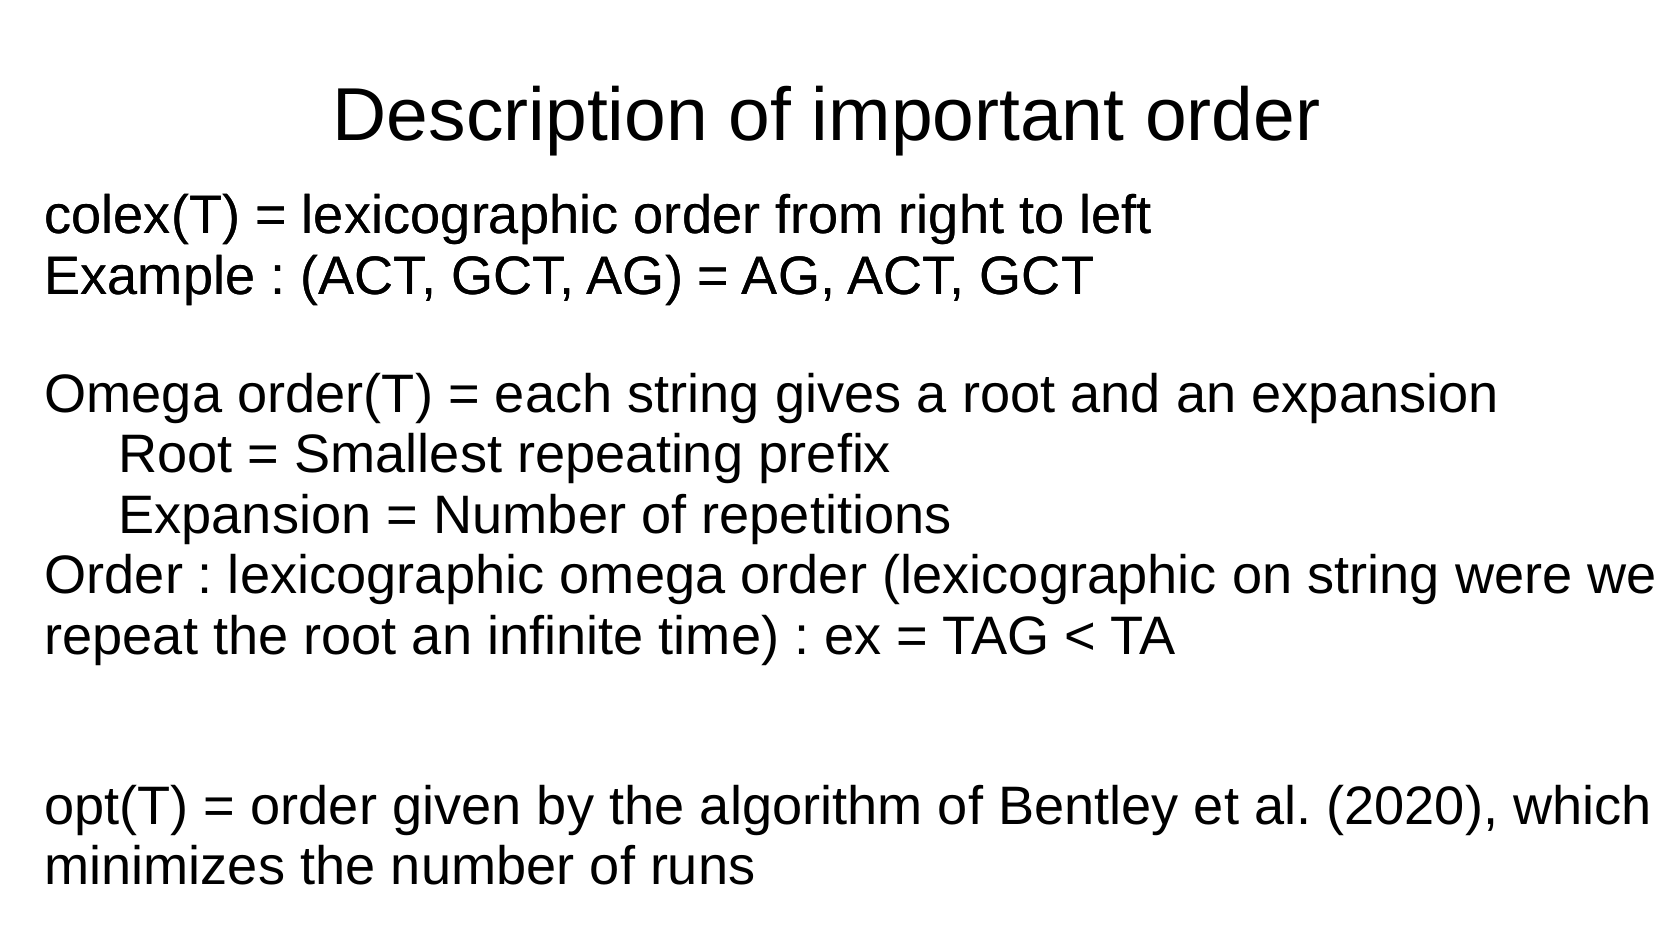

# Description of important order
colex(T) = lexicographic order from right to left
Example : (ACT, GCT, AG) = AG, ACT, GCT
colex(T) = lexicographic order from right to left
Example : (ACT, GCT, AG) = AG, ACT, GCT
Omega order(T) = each string gives a root and an expansion
	Root = Smallest repeating prefix
	Expansion = Number of repetitions
Order : lexicographic omega order (lexicographic on string were we repeat the root an infinite time) : ex = TAG < TA
opt(T) = order given by the algorithm of Bentley et al. (2020), which minimizes the number of runs